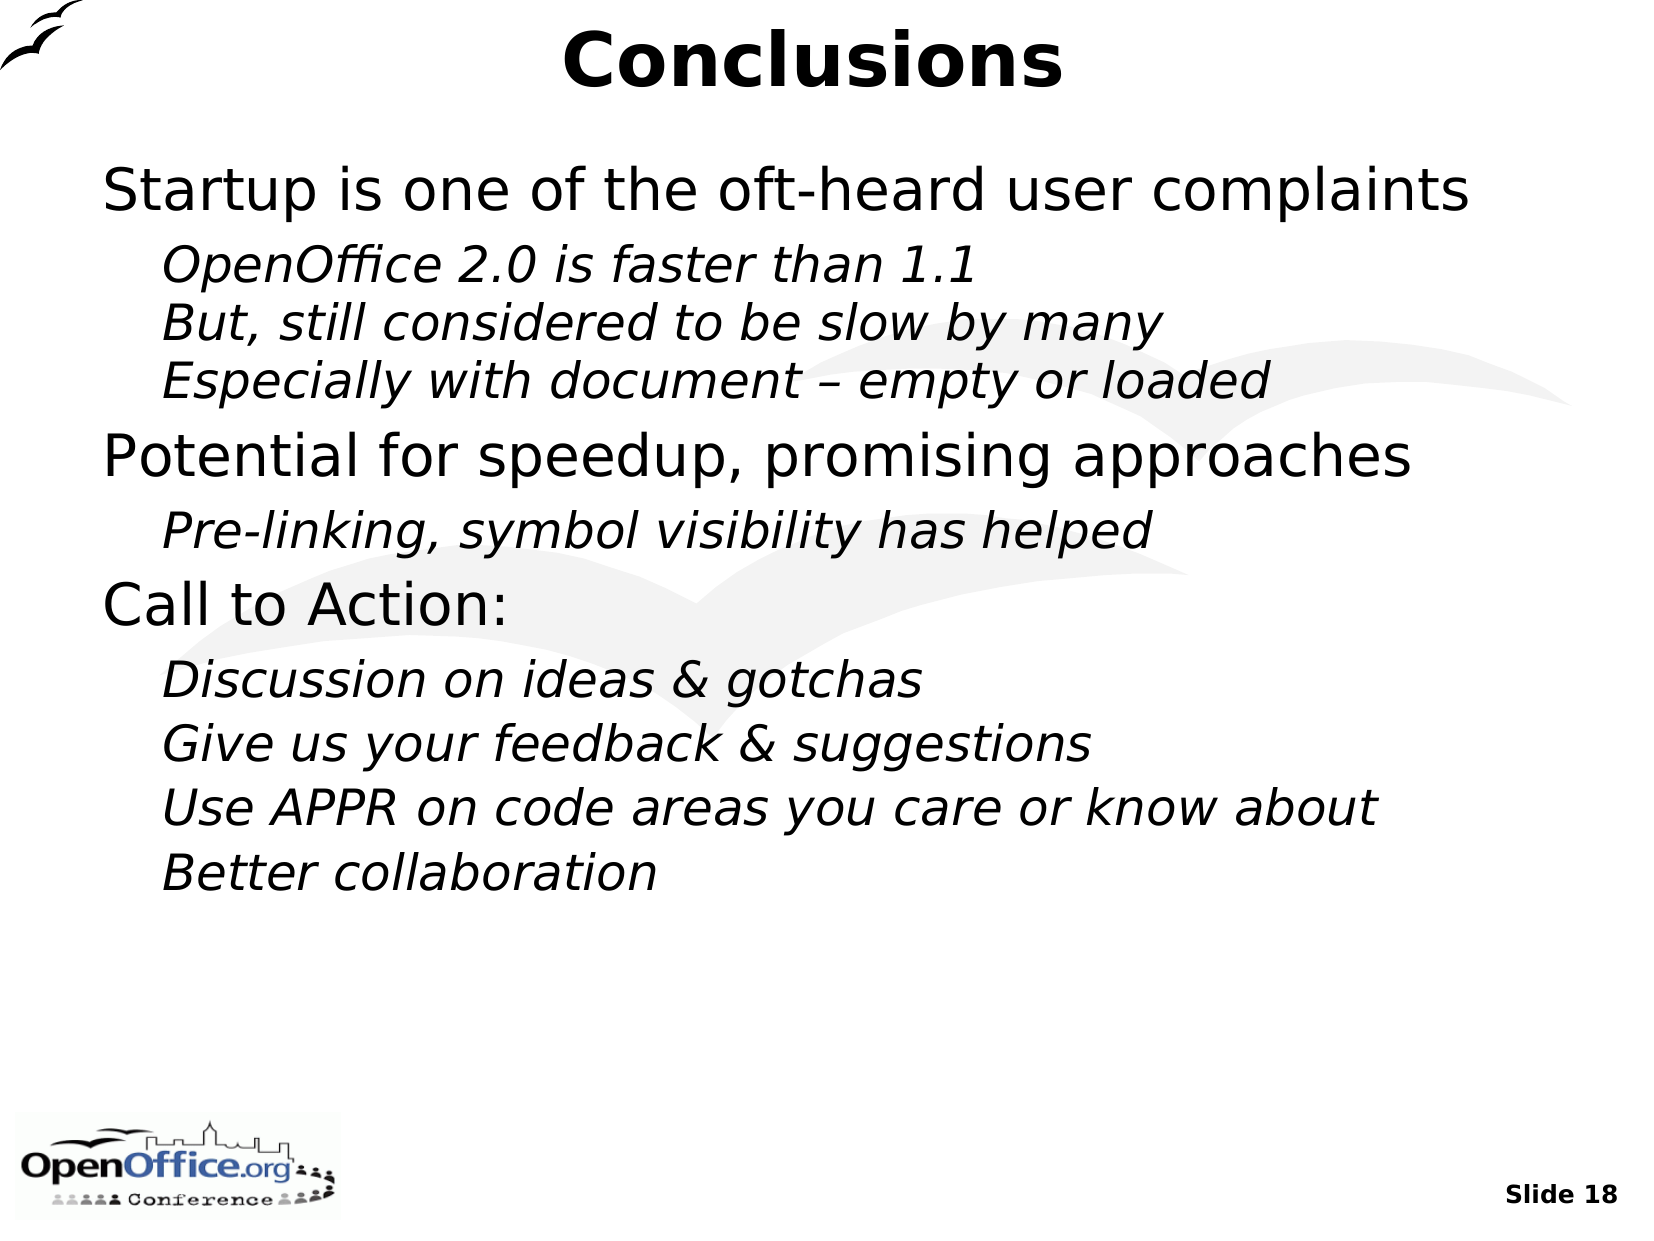

# Conclusions
Startup is one of the oft-heard user complaints
OpenOffice 2.0 is faster than 1.1
But, still considered to be slow by many
Especially with document – empty or loaded
Potential for speedup, promising approaches
Pre-linking, symbol visibility has helped
Call to Action:
Discussion on ideas & gotchas
Give us your feedback & suggestions
Use APPR on code areas you care or know about
Better collaboration